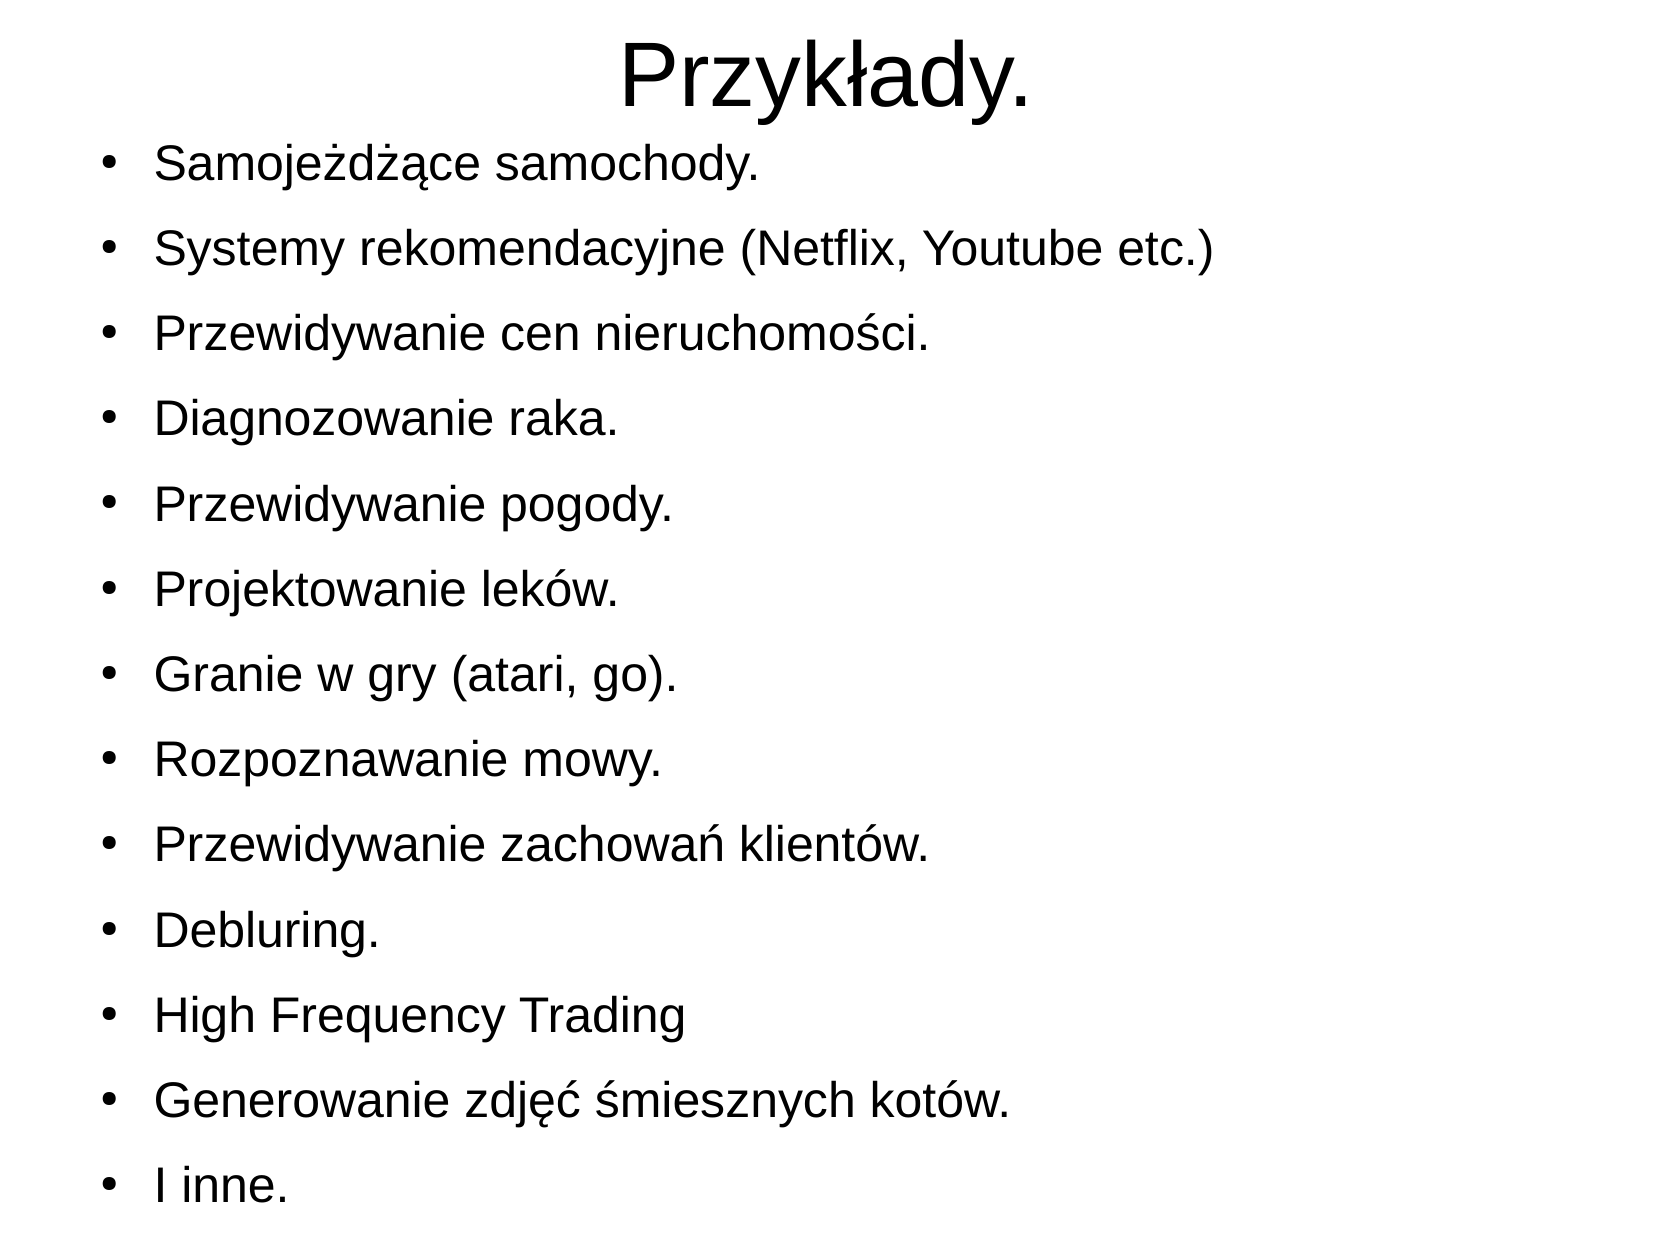

# Przykłady.
Samojeżdżące samochody.
Systemy rekomendacyjne (Netflix, Youtube etc.)
Przewidywanie cen nieruchomości.
Diagnozowanie raka.
Przewidywanie pogody.
Projektowanie leków.
Granie w gry (atari, go).
Rozpoznawanie mowy.
Przewidywanie zachowań klientów.
Debluring.
High Frequency Trading
Generowanie zdjęć śmiesznych kotów.
I inne.